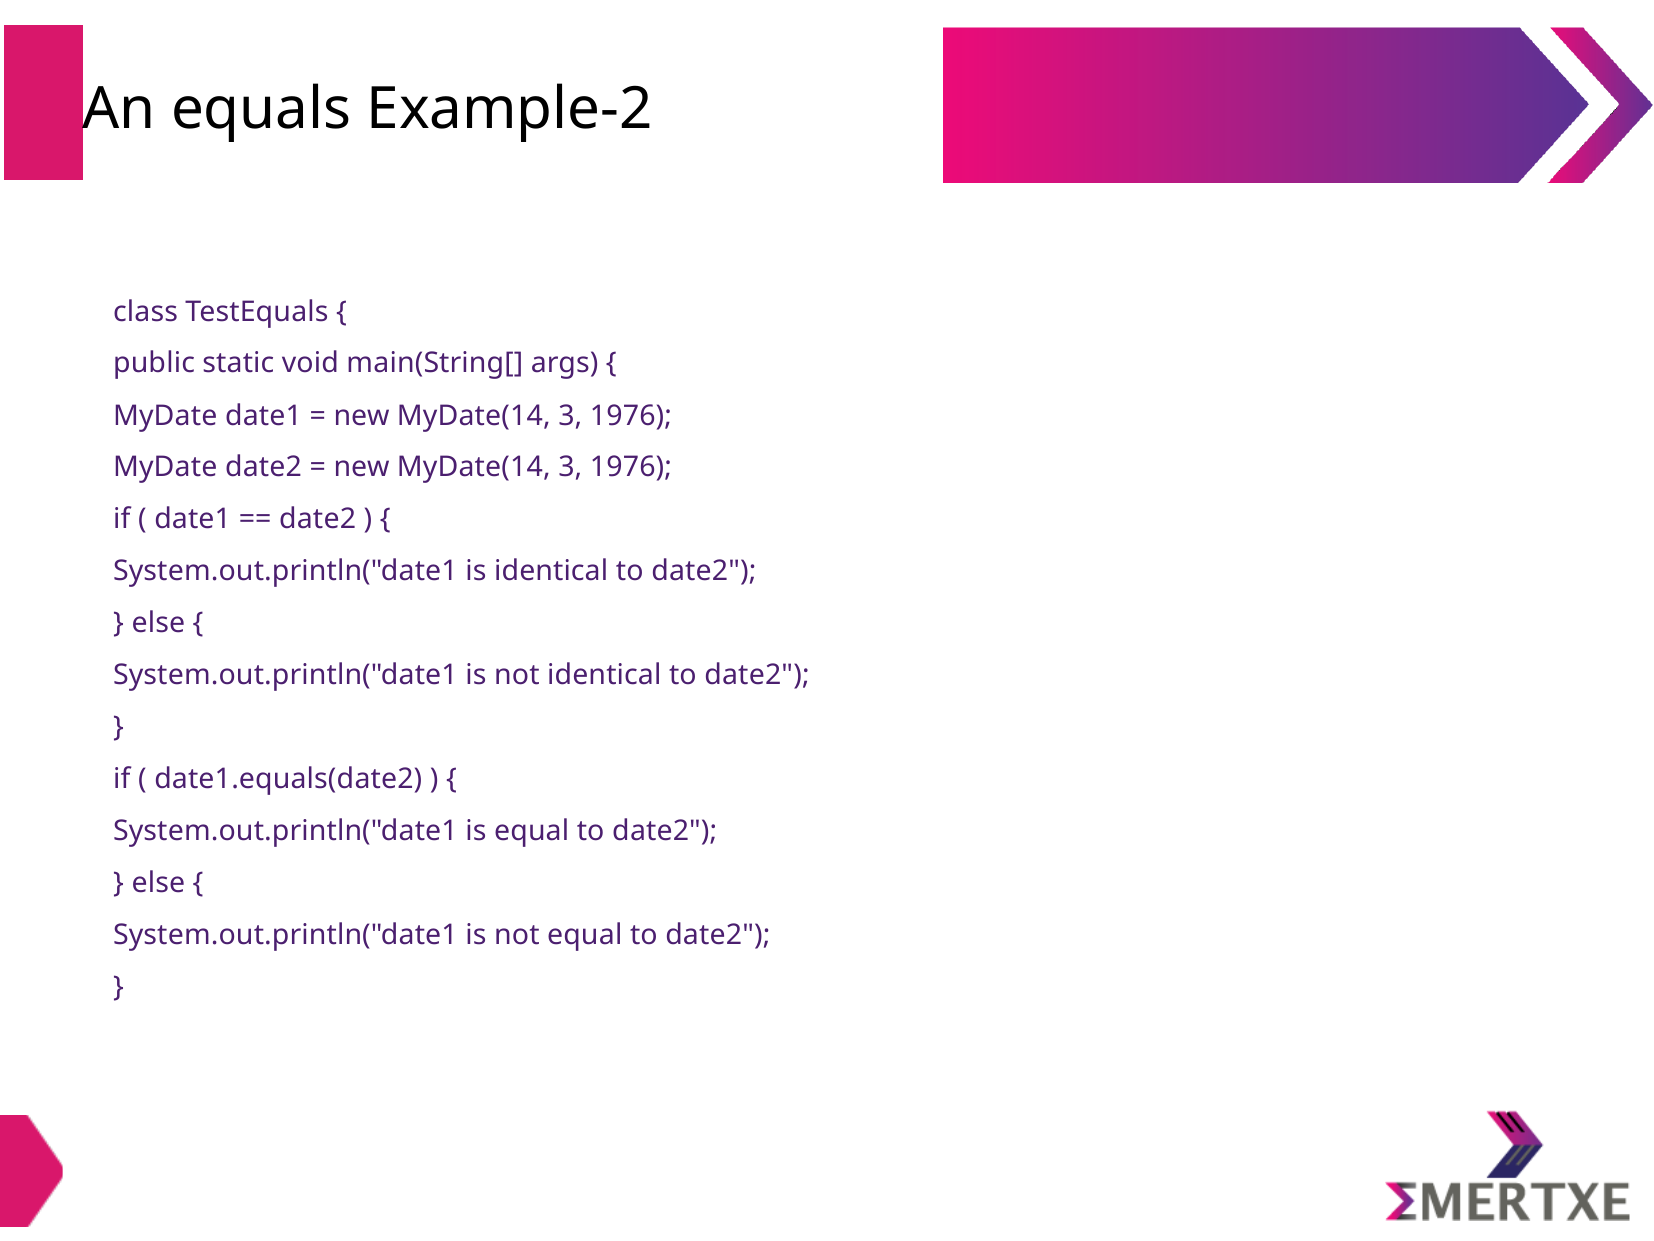

# An equals Example-2
class TestEquals {
public static void main(String[] args) {
MyDate date1 = new MyDate(14, 3, 1976);
MyDate date2 = new MyDate(14, 3, 1976);
if ( date1 == date2 ) {
System.out.println("date1 is identical to date2");
} else {
System.out.println("date1 is not identical to date2");
}
if ( date1.equals(date2) ) {
System.out.println("date1 is equal to date2");
} else {
System.out.println("date1 is not equal to date2");
}